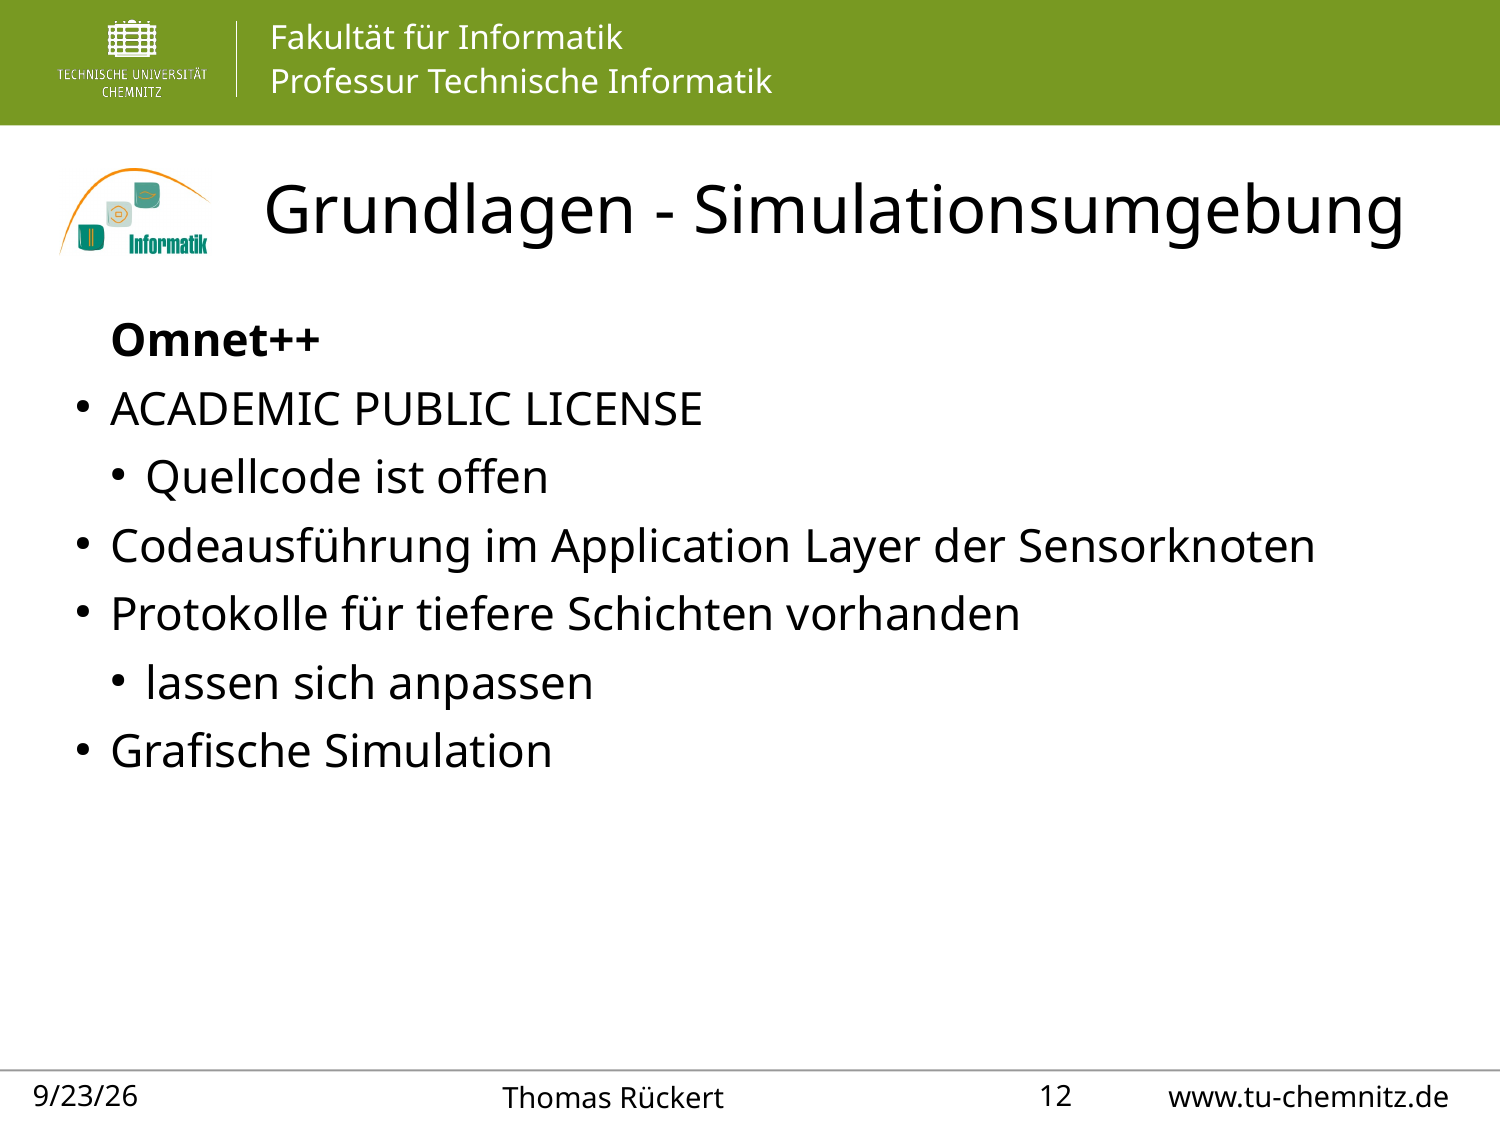

# Grundlagen - Simulationsumgebung
Omnet++
ACADEMIC PUBLIC LICENSE
Quellcode ist offen
Codeausführung im Application Layer der Sensorknoten
Protokolle für tiefere Schichten vorhanden
lassen sich anpassen
Grafische Simulation
Thomas Rückert